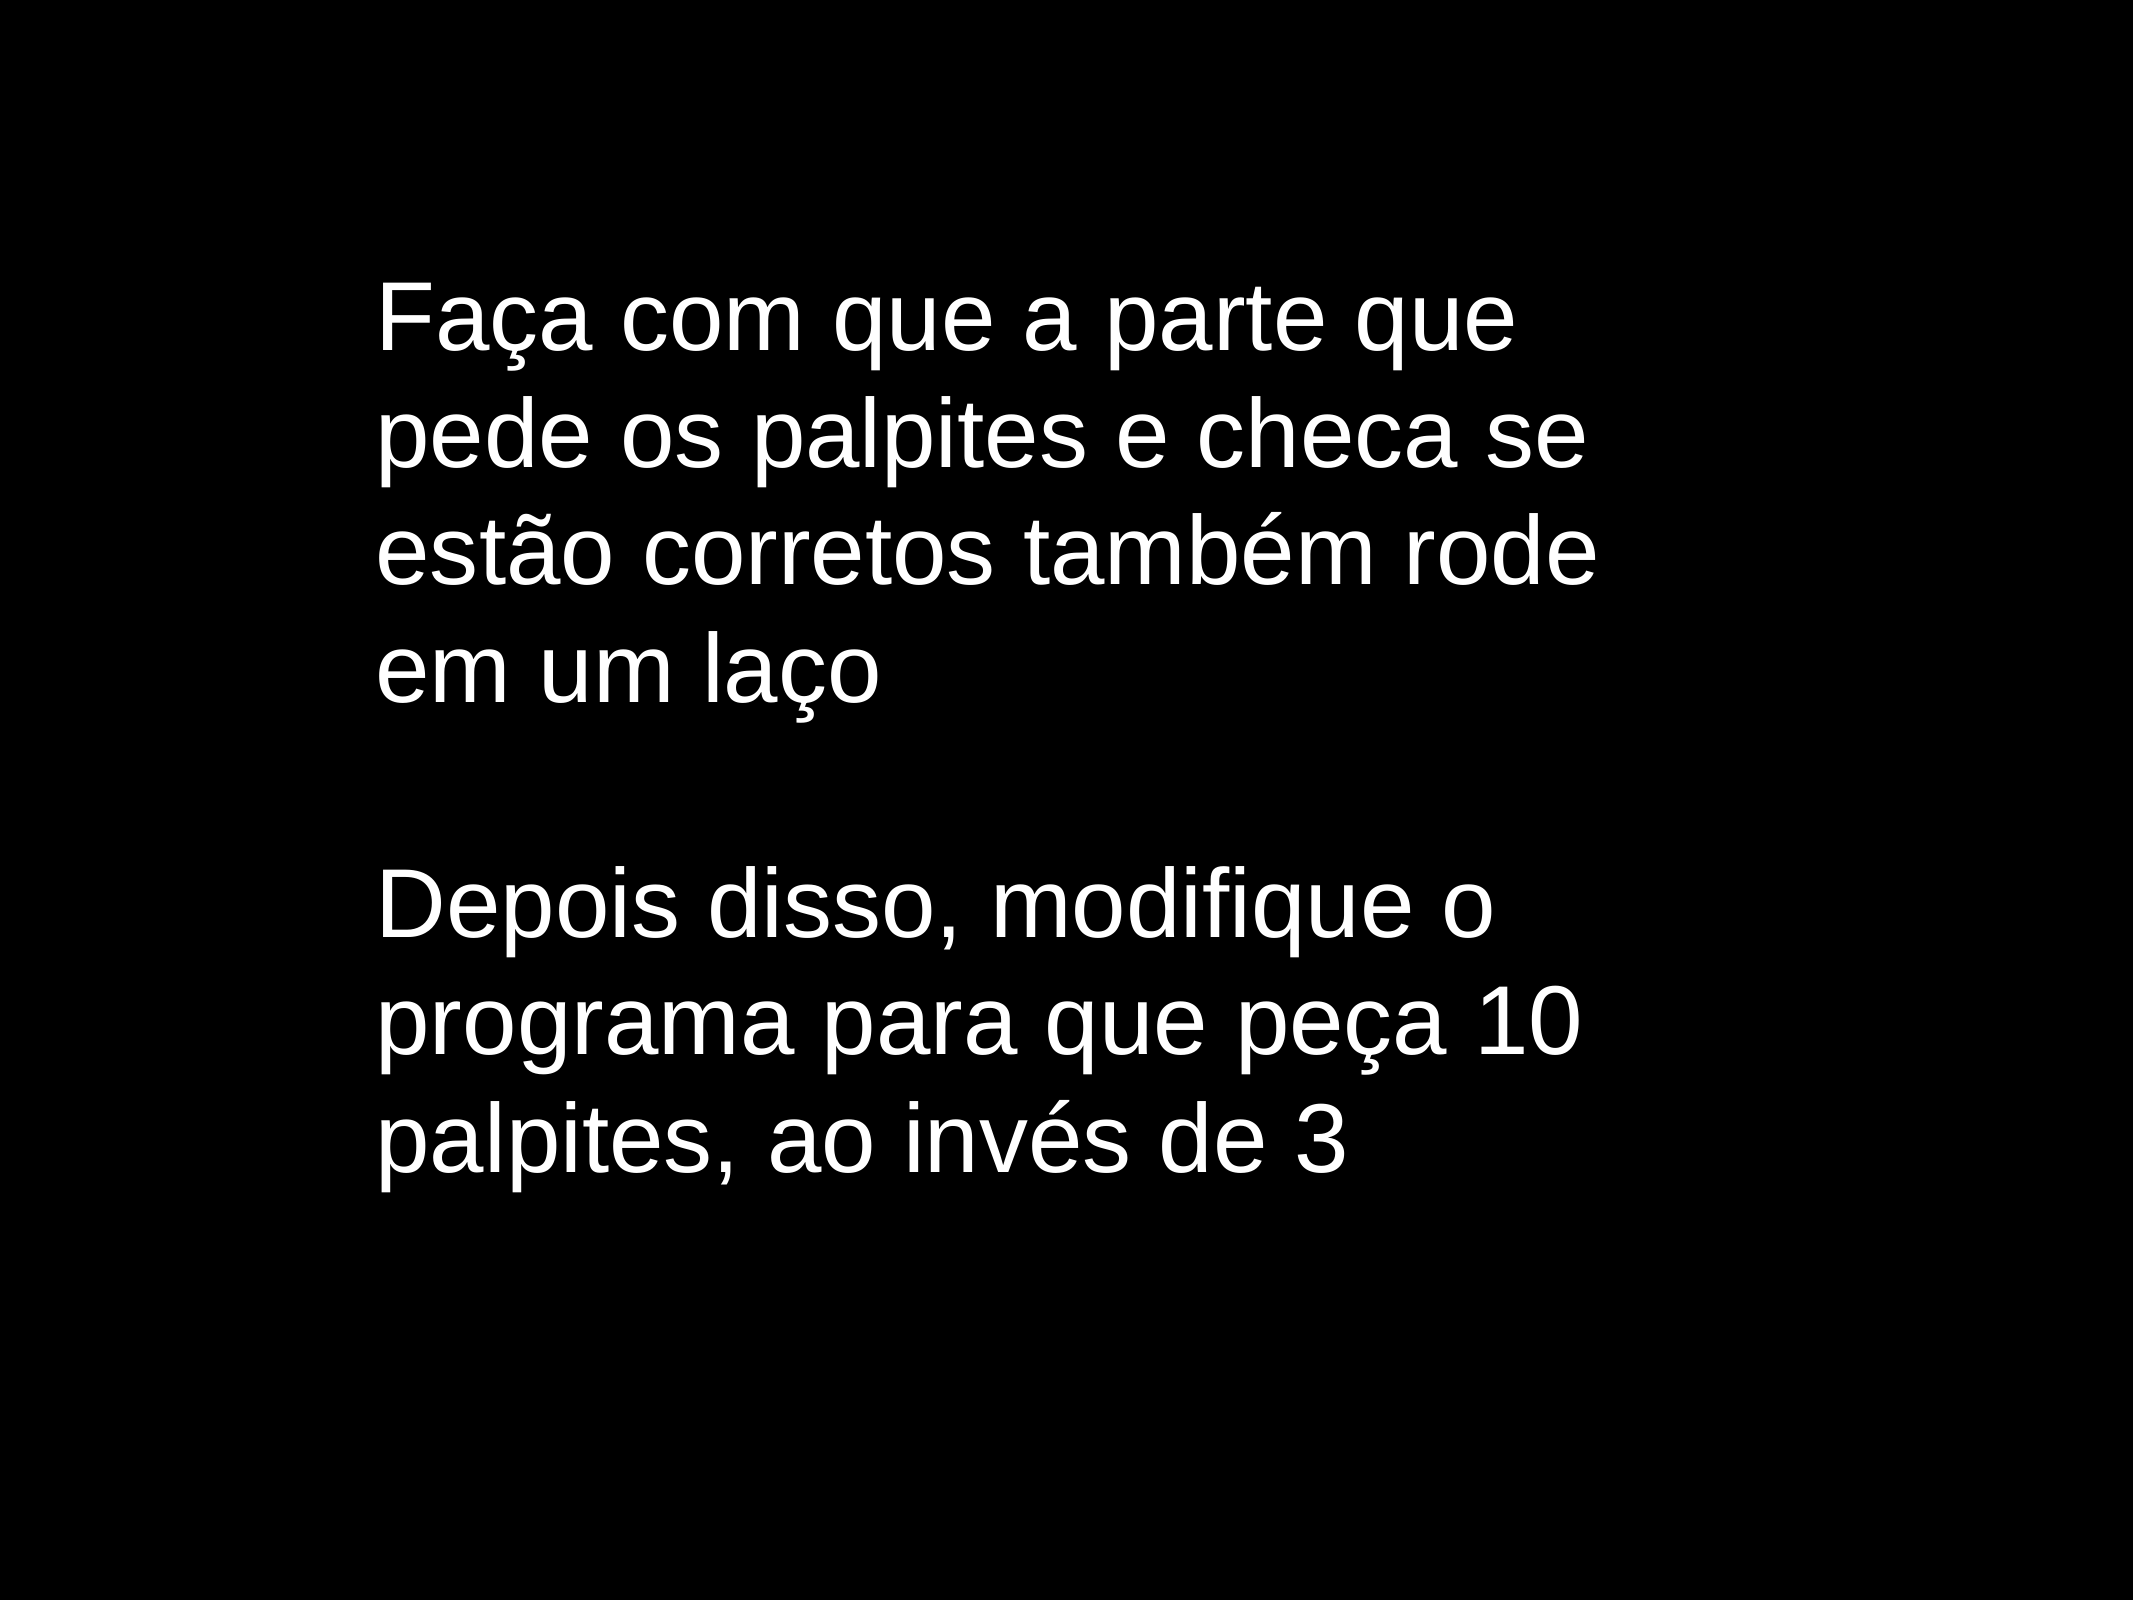

# Faça com que a parte que pede os palpites e checa se estão corretos também rode em um laço Depois disso, modifique o programa para que peça 10 palpites, ao invés de 3